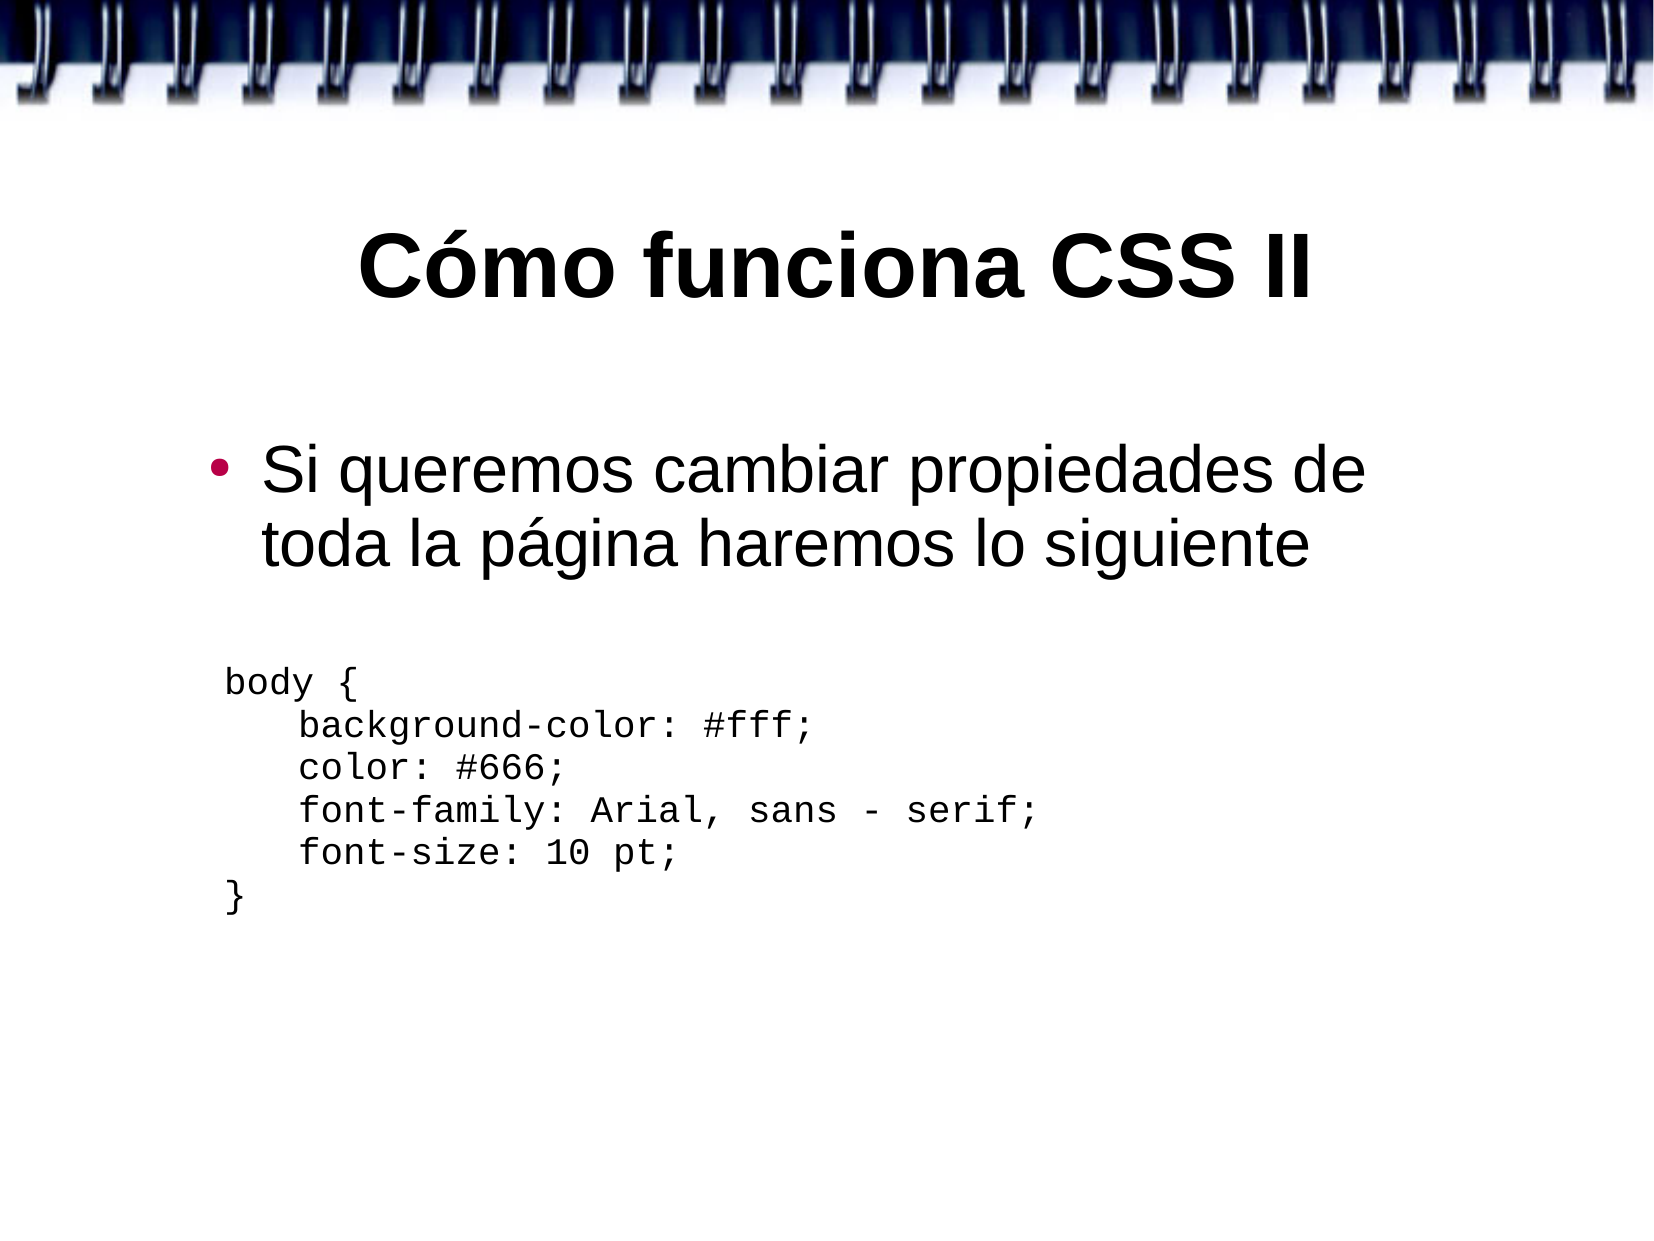

# Cómo funciona CSS II
Si queremos cambiar propiedades de toda la página haremos lo siguiente
body {
	background-color: #fff;
	color: #666;
	font-family: Arial, sans - serif;
	font-size: 10 pt;
}